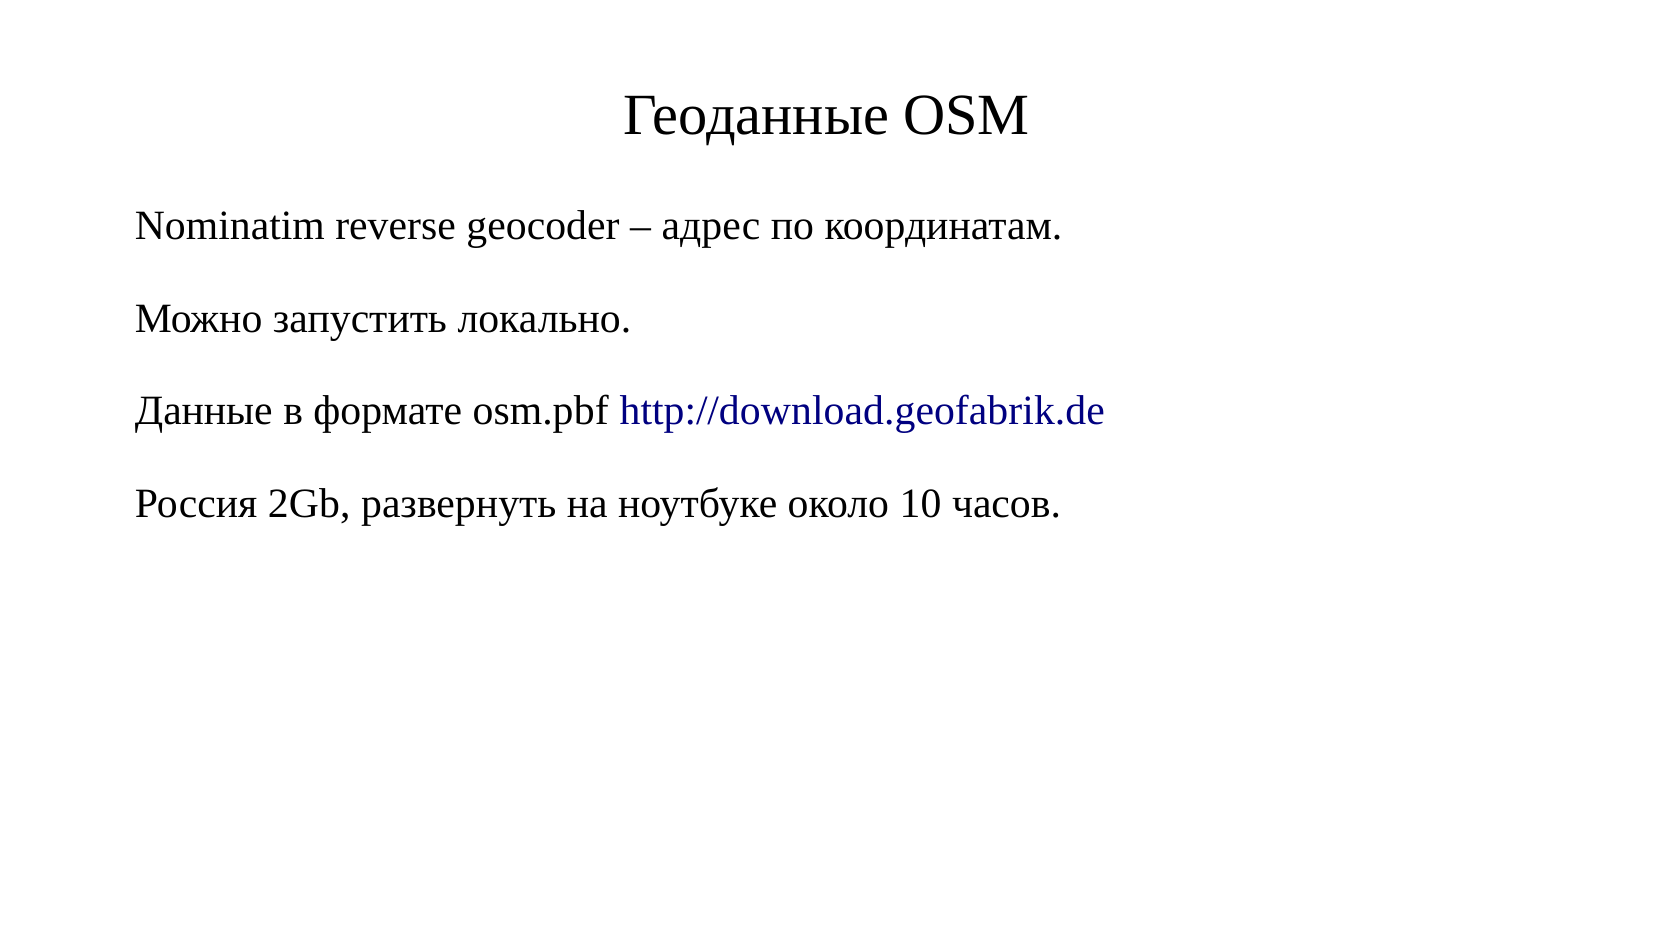

Геоданные OSM
Nominatim reverse geocoder – адрес по координатам.
Можно запустить локально.
Данные в формате osm.pbf http://download.geofabrik.de
Россия 2Gb, развернуть на ноутбуке около 10 часов.